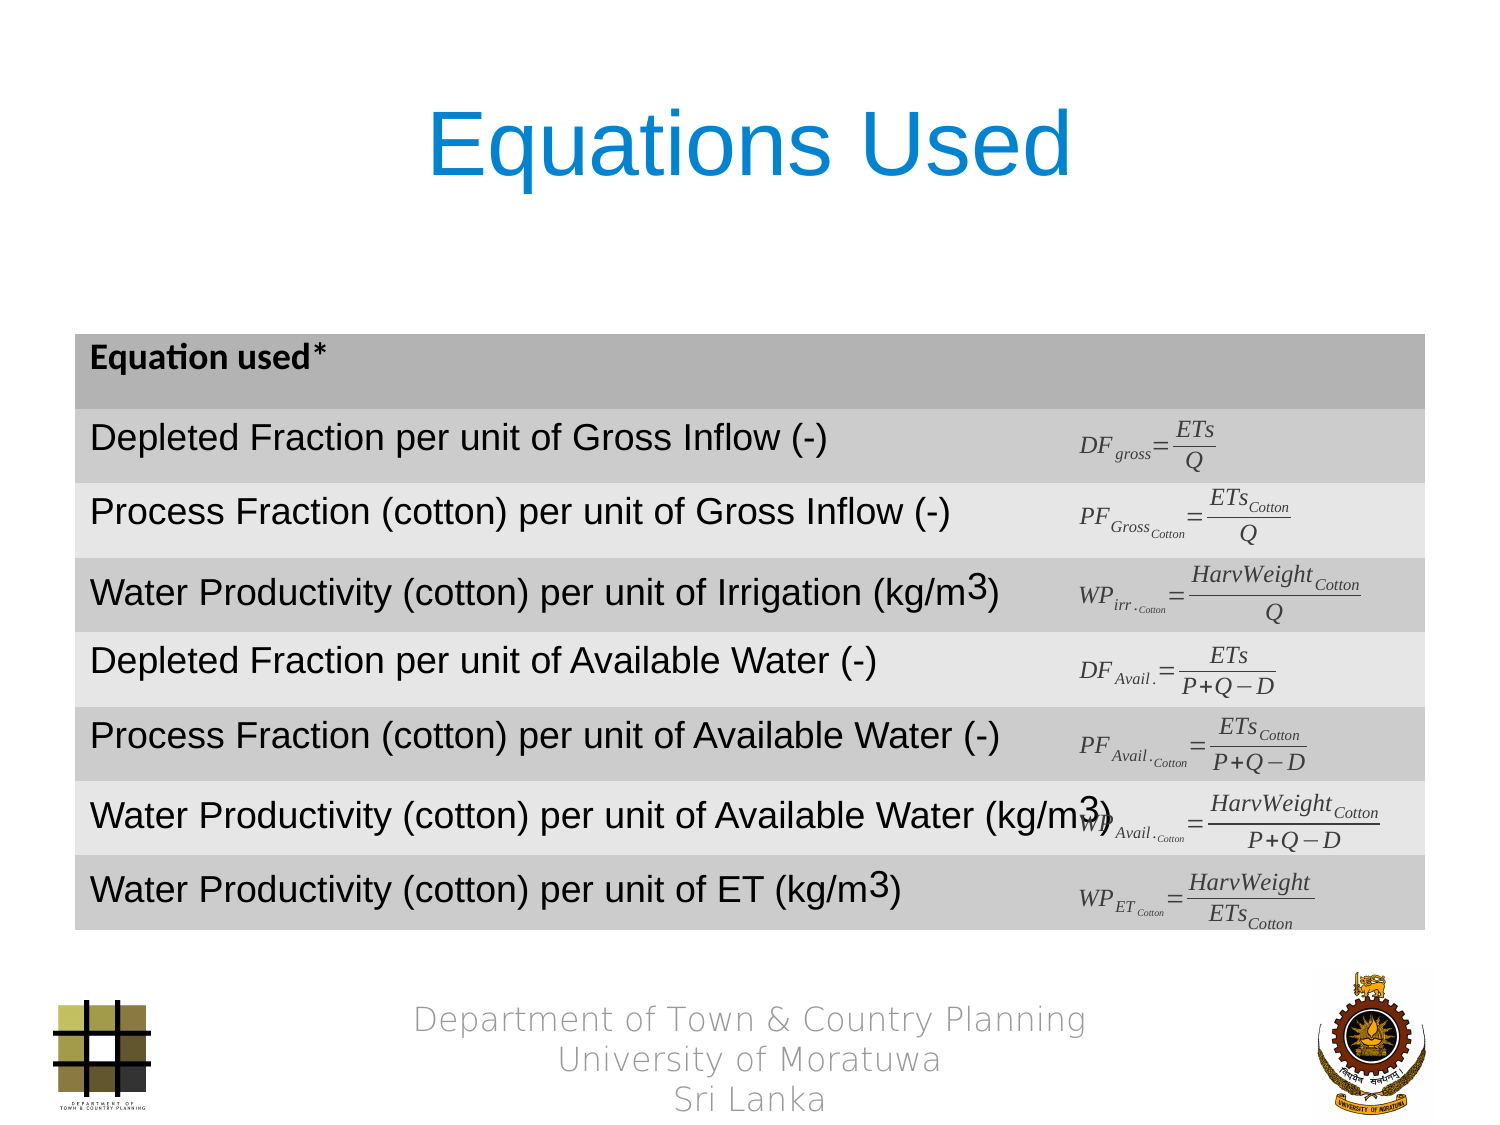

# Equations Used
| Equation used\* |
| --- |
| Depleted Fraction per unit of Gross Inflow (-) |
| Process Fraction (cotton) per unit of Gross Inflow (-) |
| Water Productivity (cotton) per unit of Irrigation (kg/m3) |
| Depleted Fraction per unit of Available Water (-) |
| Process Fraction (cotton) per unit of Available Water (-) |
| Water Productivity (cotton) per unit of Available Water (kg/m3) |
| Water Productivity (cotton) per unit of ET (kg/m3) |